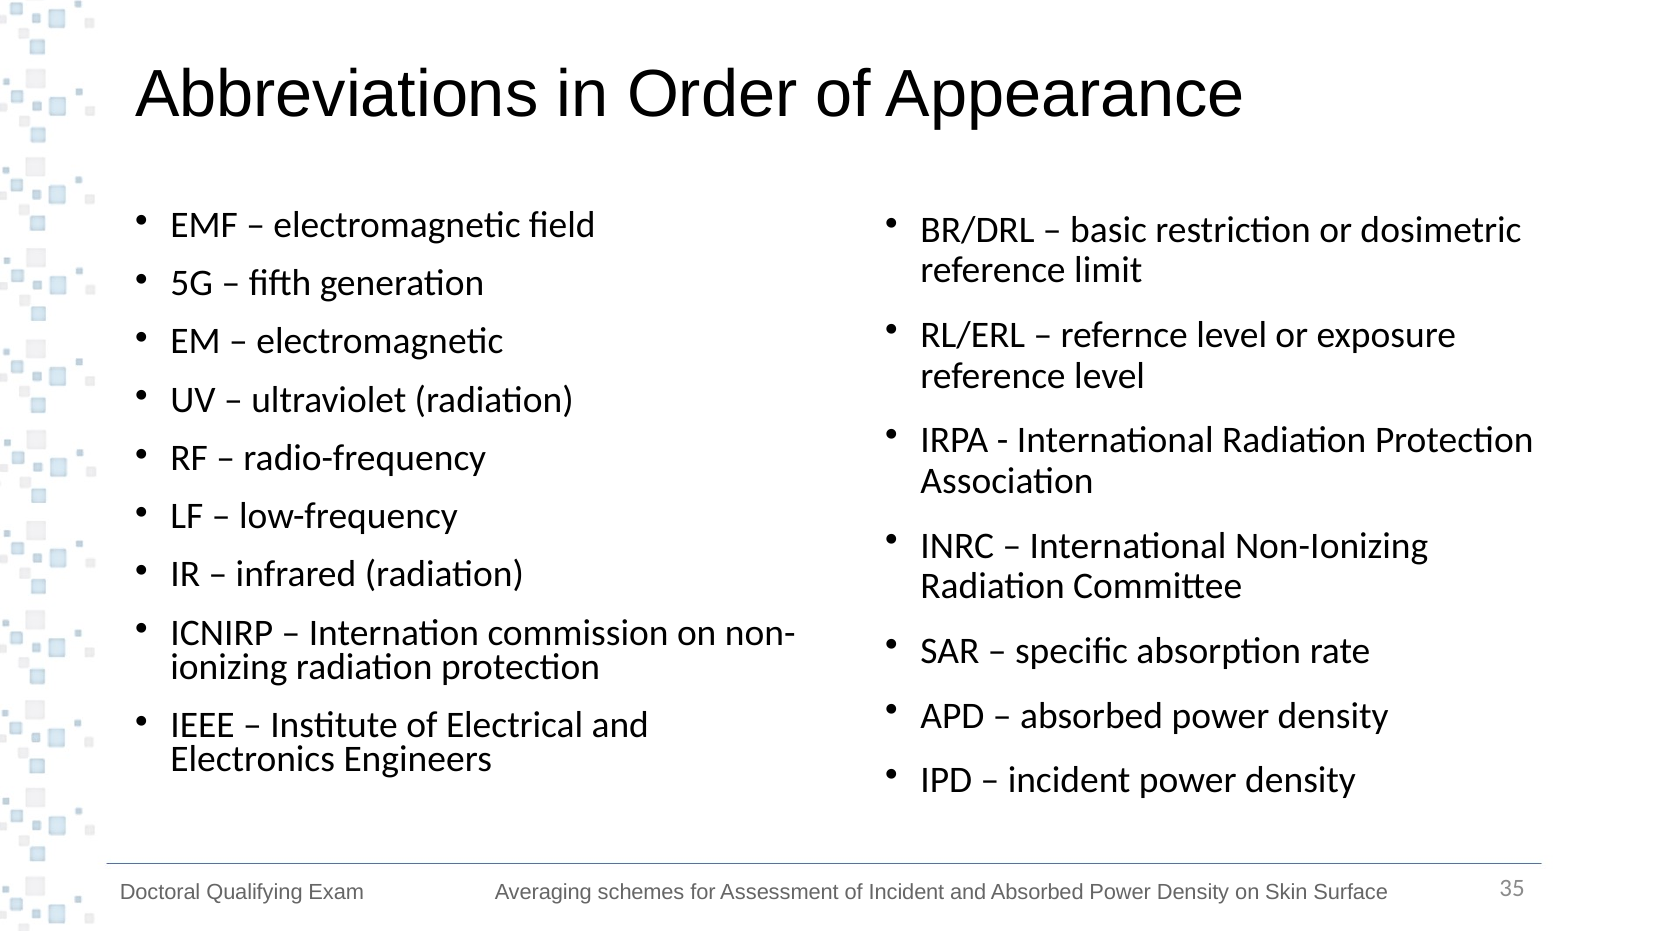

# Abbreviations in Order of Appearance
EMF – electromagnetic field
5G – fifth generation
EM – electromagnetic
UV – ultraviolet (radiation)
RF – radio-frequency
LF – low-frequency
IR – infrared (radiation)
ICNIRP – Internation commission on non-ionizing radiation protection
IEEE – Institute of Electrical and Electronics Engineers
BR/DRL – basic restriction or dosimetric reference limit
RL/ERL – refernce level or exposure reference level
IRPA - International Radiation Protection Association
INRC – International Non-Ionizing Radiation Committee
SAR – specific absorption rate
APD – absorbed power density
IPD – incident power density
35
Doctoral Qualifying Exam		Averaging schemes for Assessment of Incident and Absorbed Power Density on Skin Surface